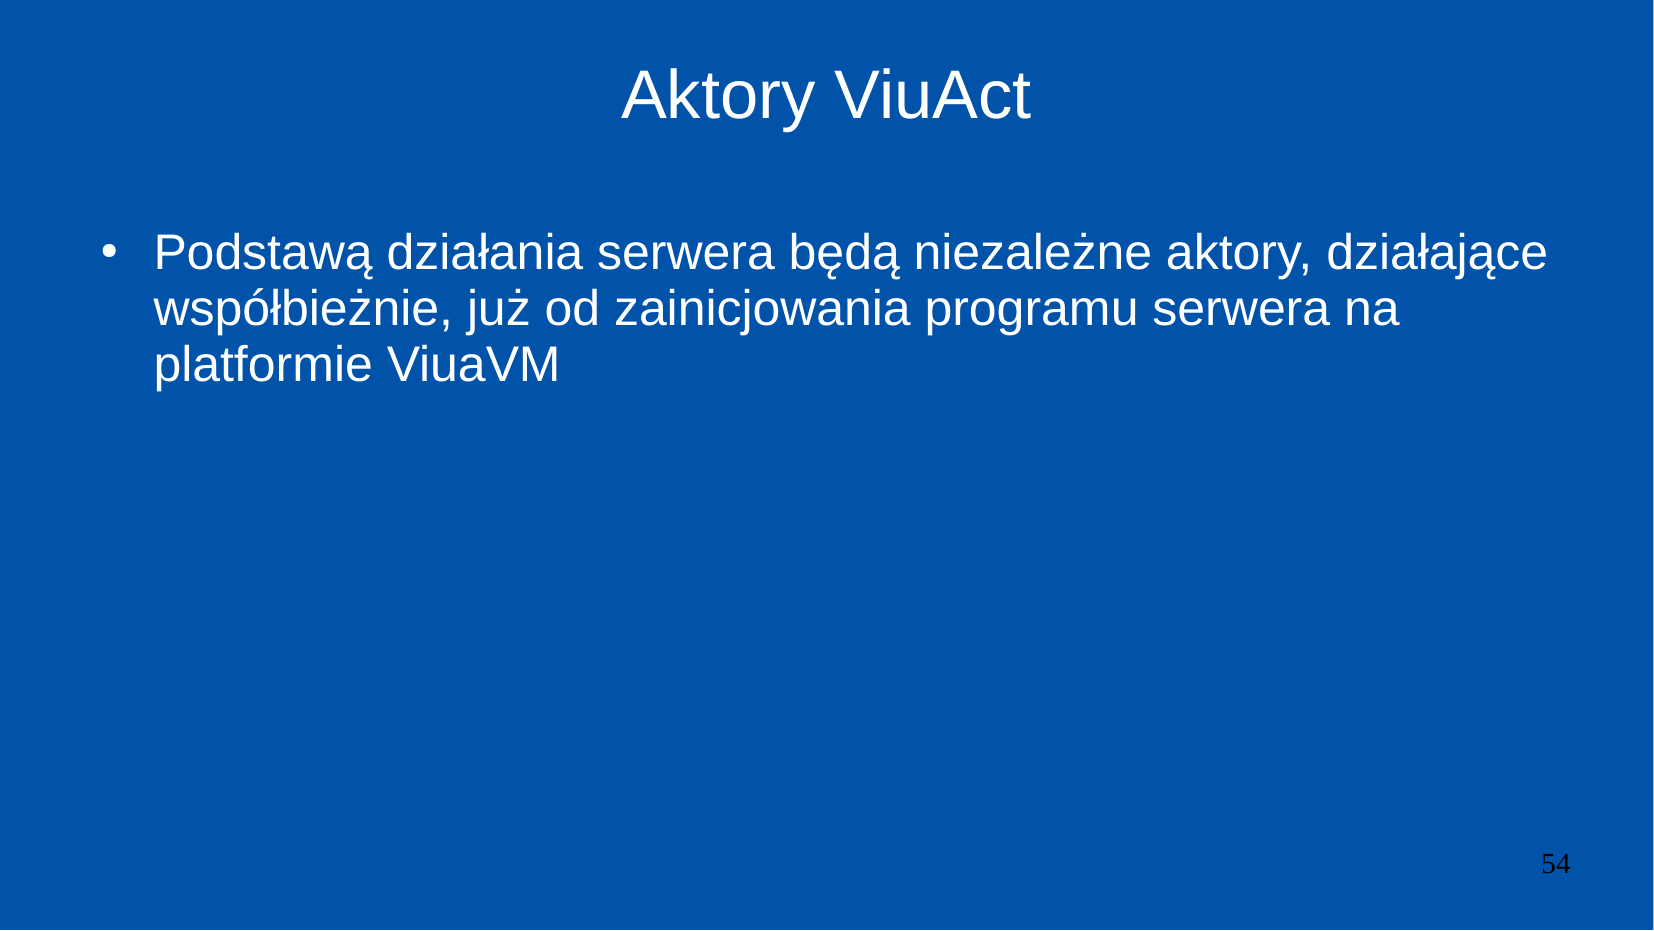

# Aktory ViuAct
Podstawą działania serwera będą niezależne aktory, działające współbieżnie, już od zainicjowania programu serwera na platformie ViuaVM
54